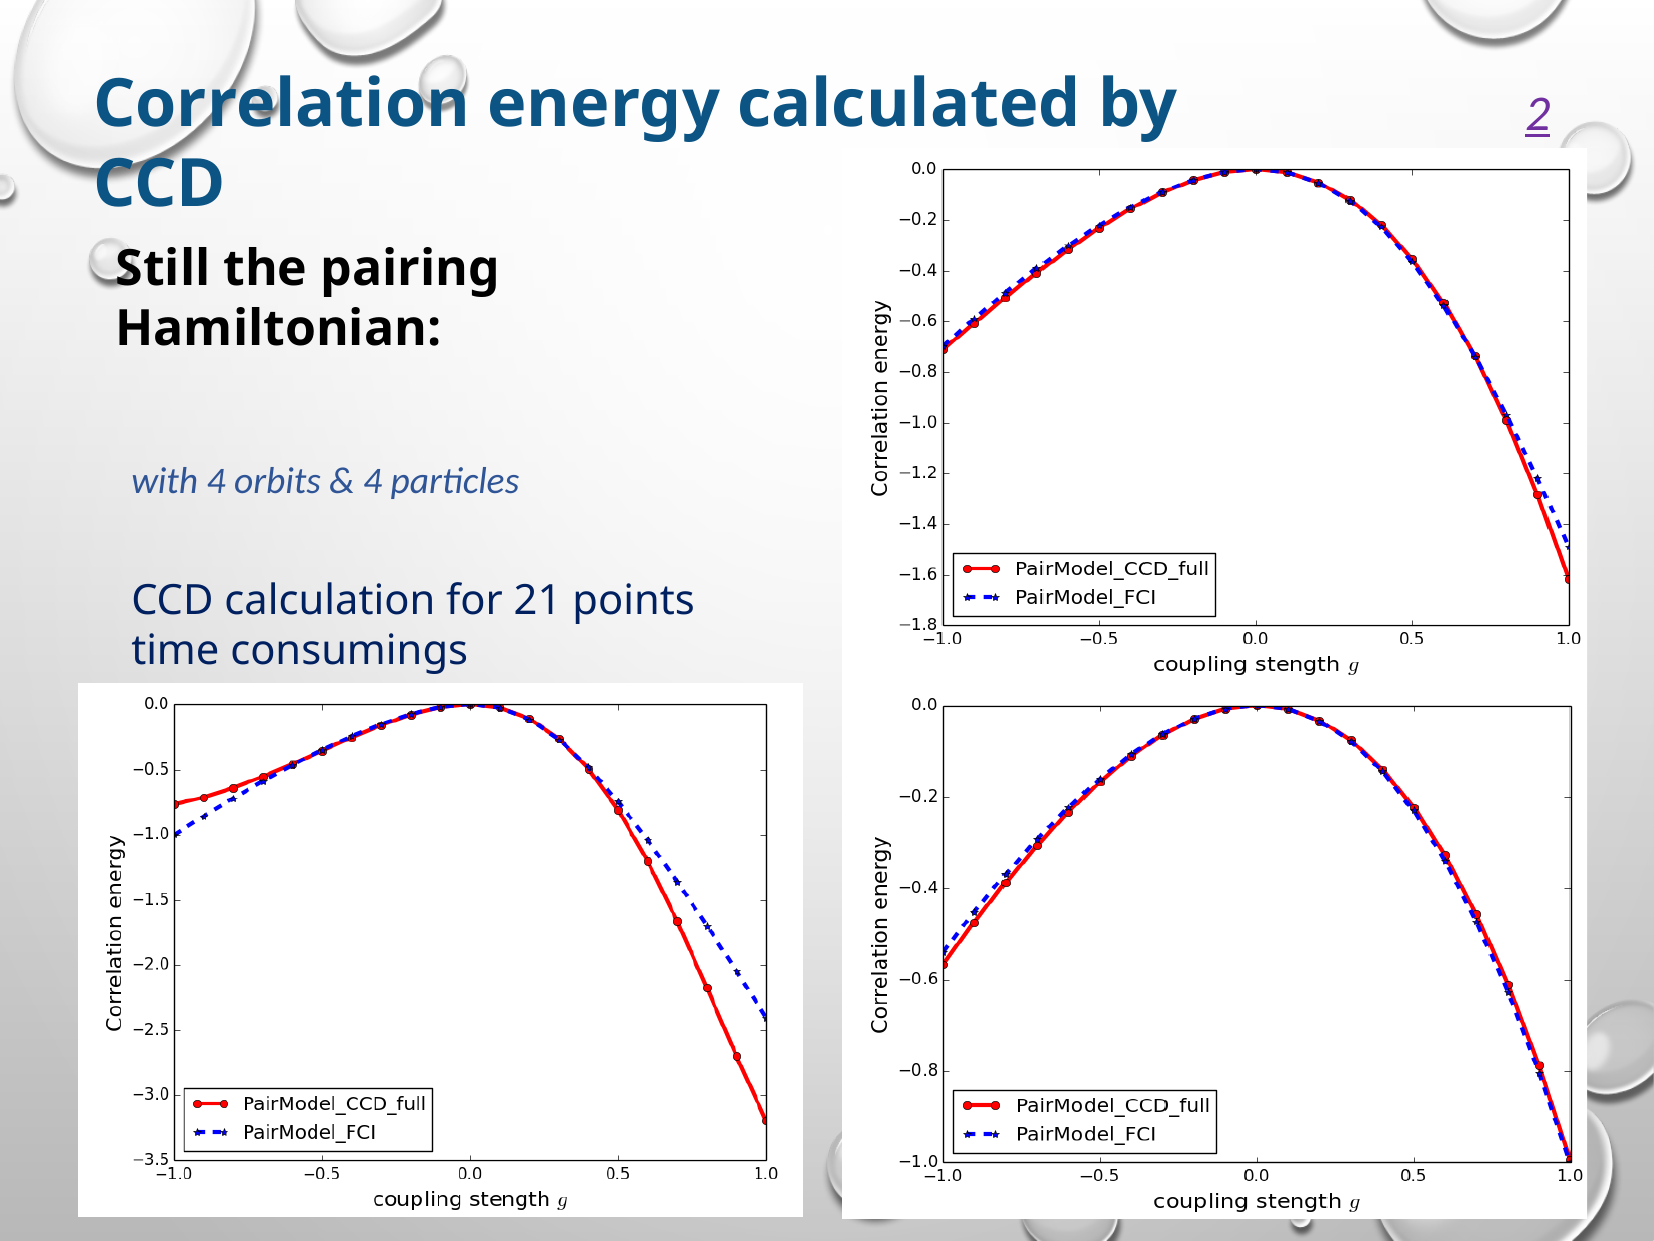

Correlation energy calculated by CCD
2
Still the pairing Hamiltonian:
with 4 orbits & 4 particles
CCD calculation for 21 points
time consumings